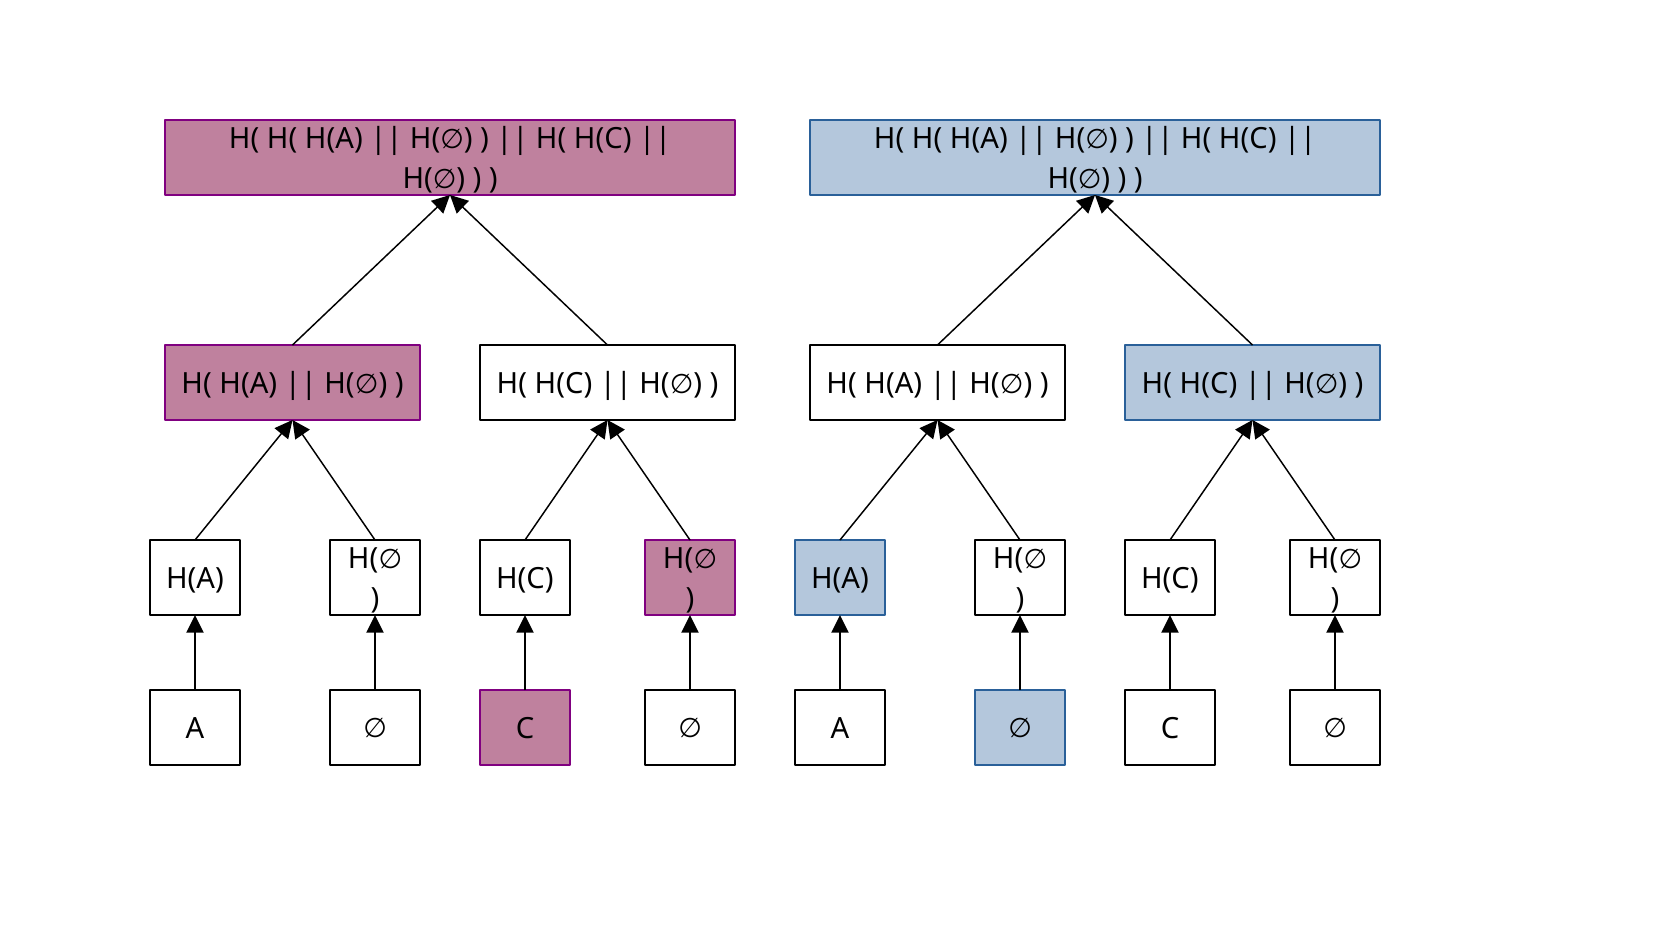

H( H( H(A) || H(∅) ) || H( H(C) || H(∅) ) )
H( H(A) || H(∅) )
H( H(C) || H(∅) )
H(A)
H(∅)
H(C)
H(∅)
A
∅
C
∅
H( H( H(A) || H(∅) ) || H( H(C) || H(∅) ) )
H( H(A) || H(∅) )
H( H(C) || H(∅) )
H(A)
H(∅)
H(C)
H(∅)
A
∅
C
∅